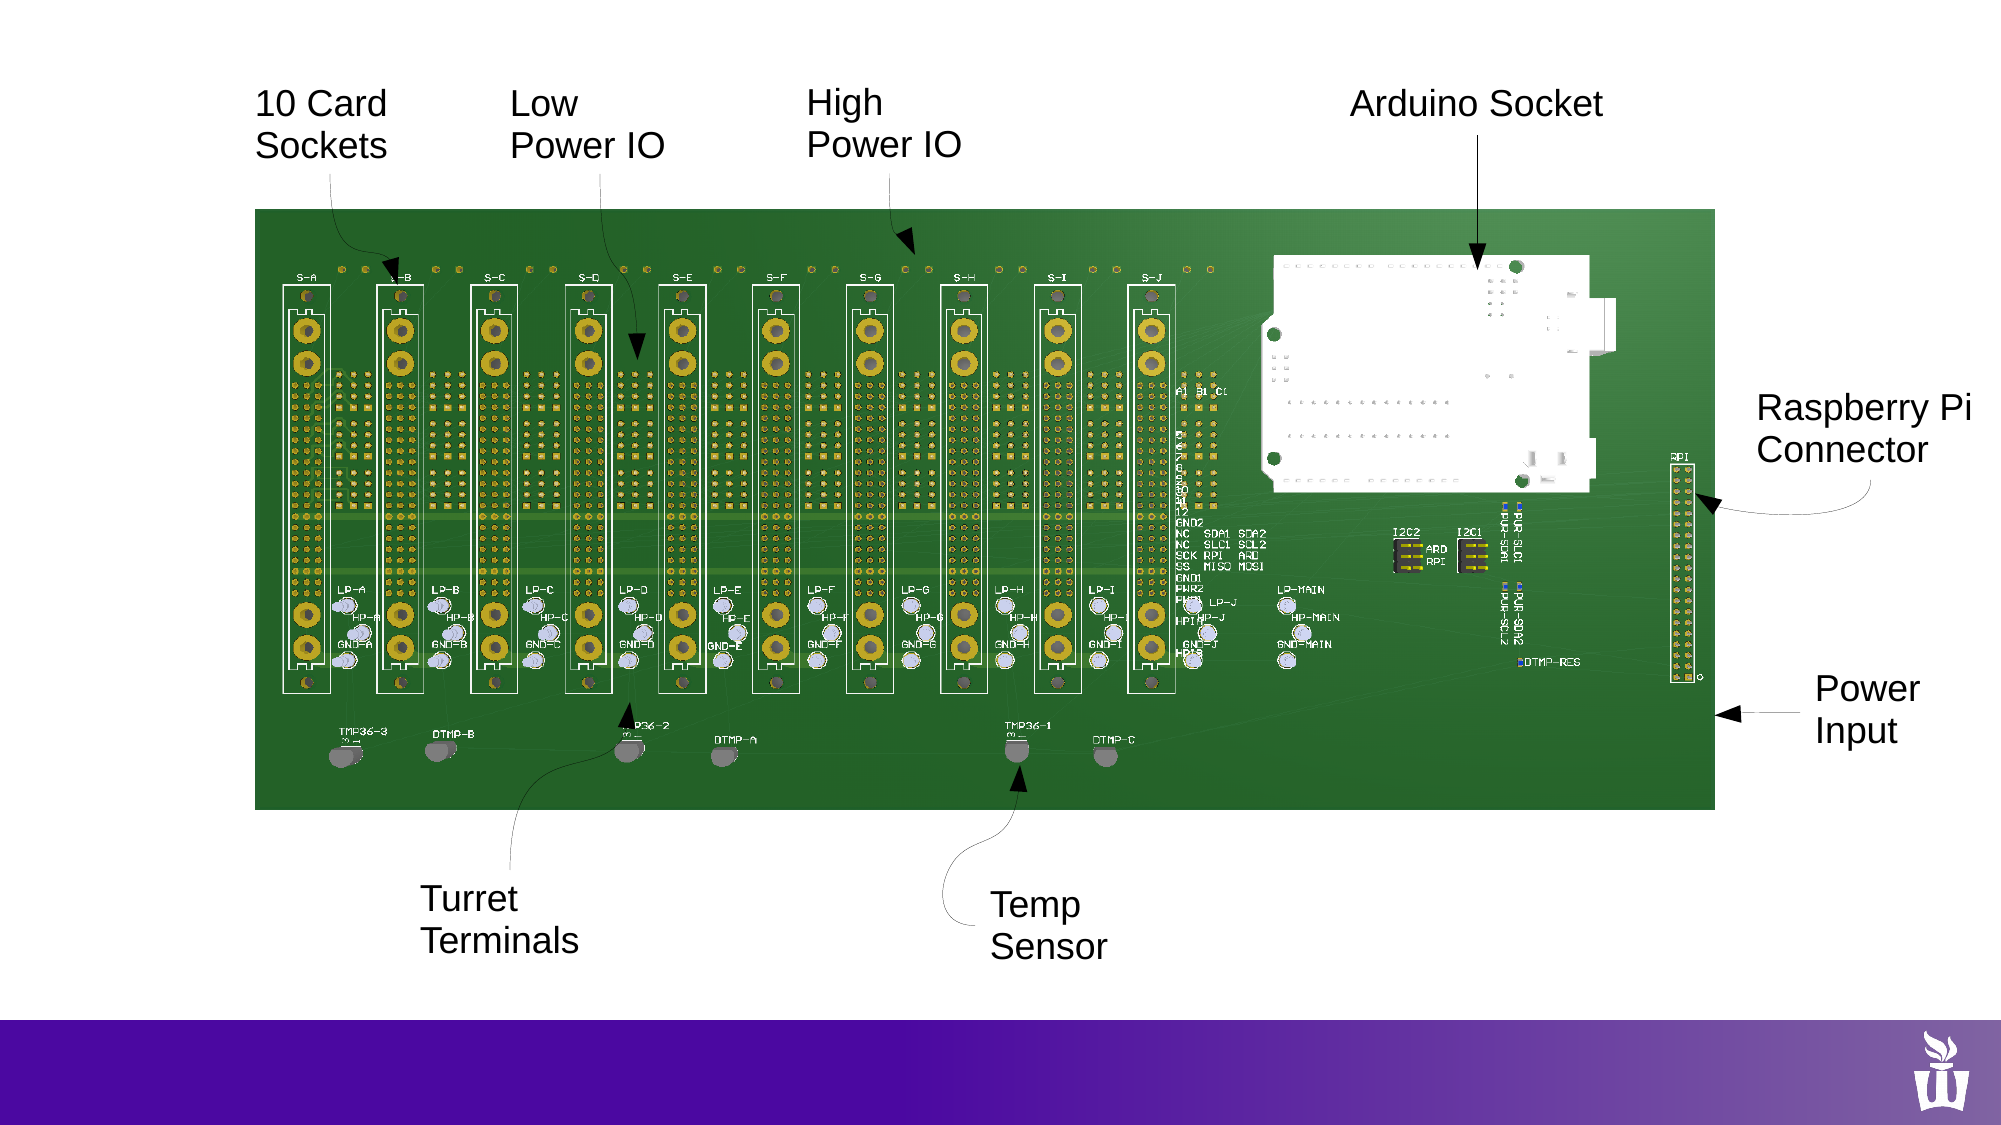

High Power IO
10 Card Sockets
Low Power IO
Arduino Socket
Raspberry Pi Connector
Power Input
Turret Terminals
Temp Sensor